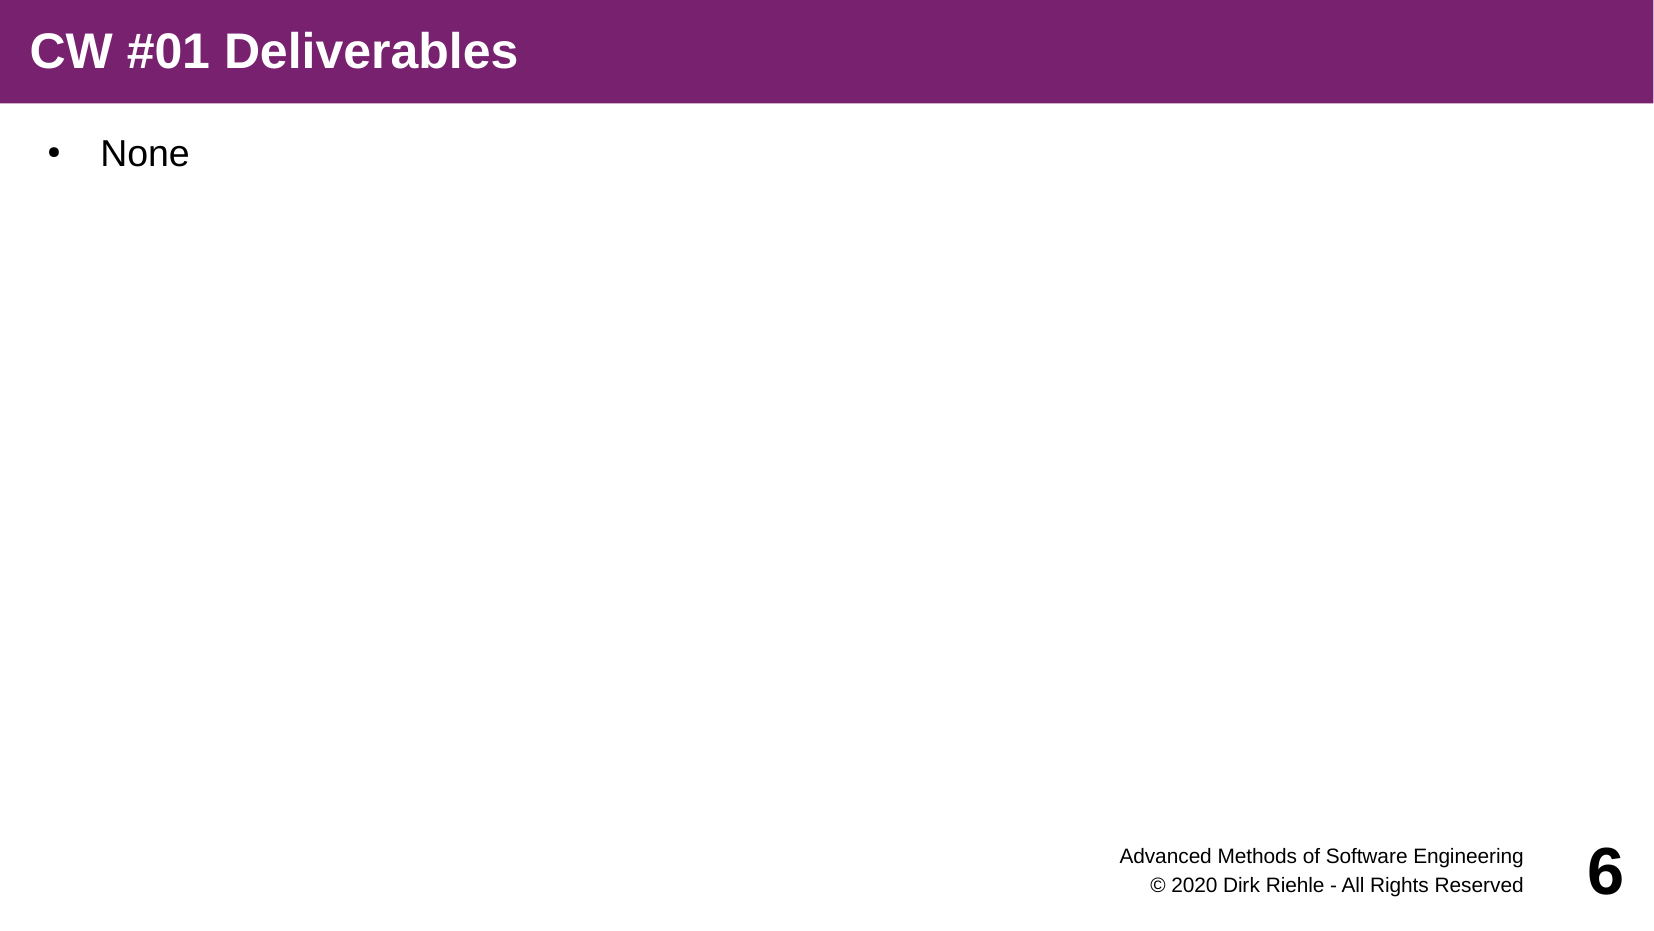

# CW #01 Deliverables
None
Advanced Methods of Software Engineering
6
© 2020 Dirk Riehle - All Rights Reserved